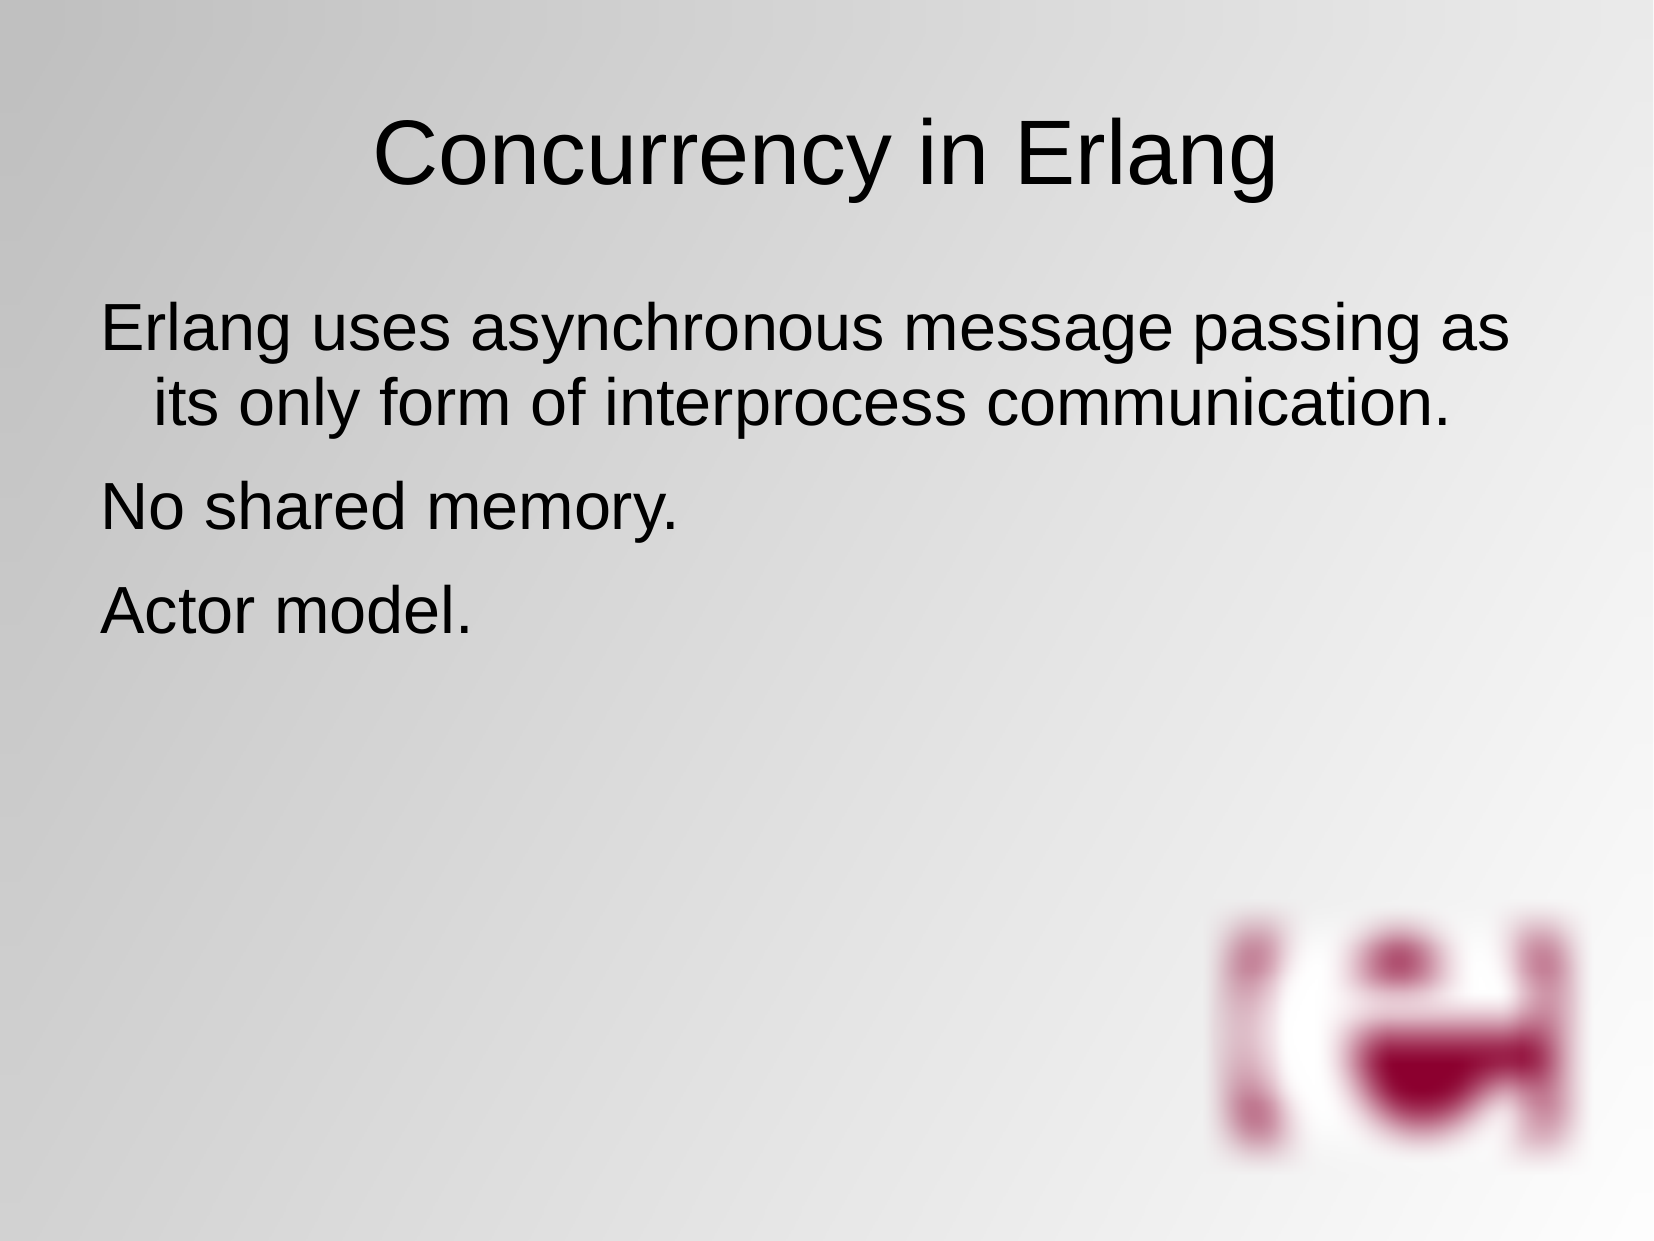

# Concurrency in Erlang
Erlang uses asynchronous message passing as its only form of interprocess communication.
No shared memory.
Actor model.